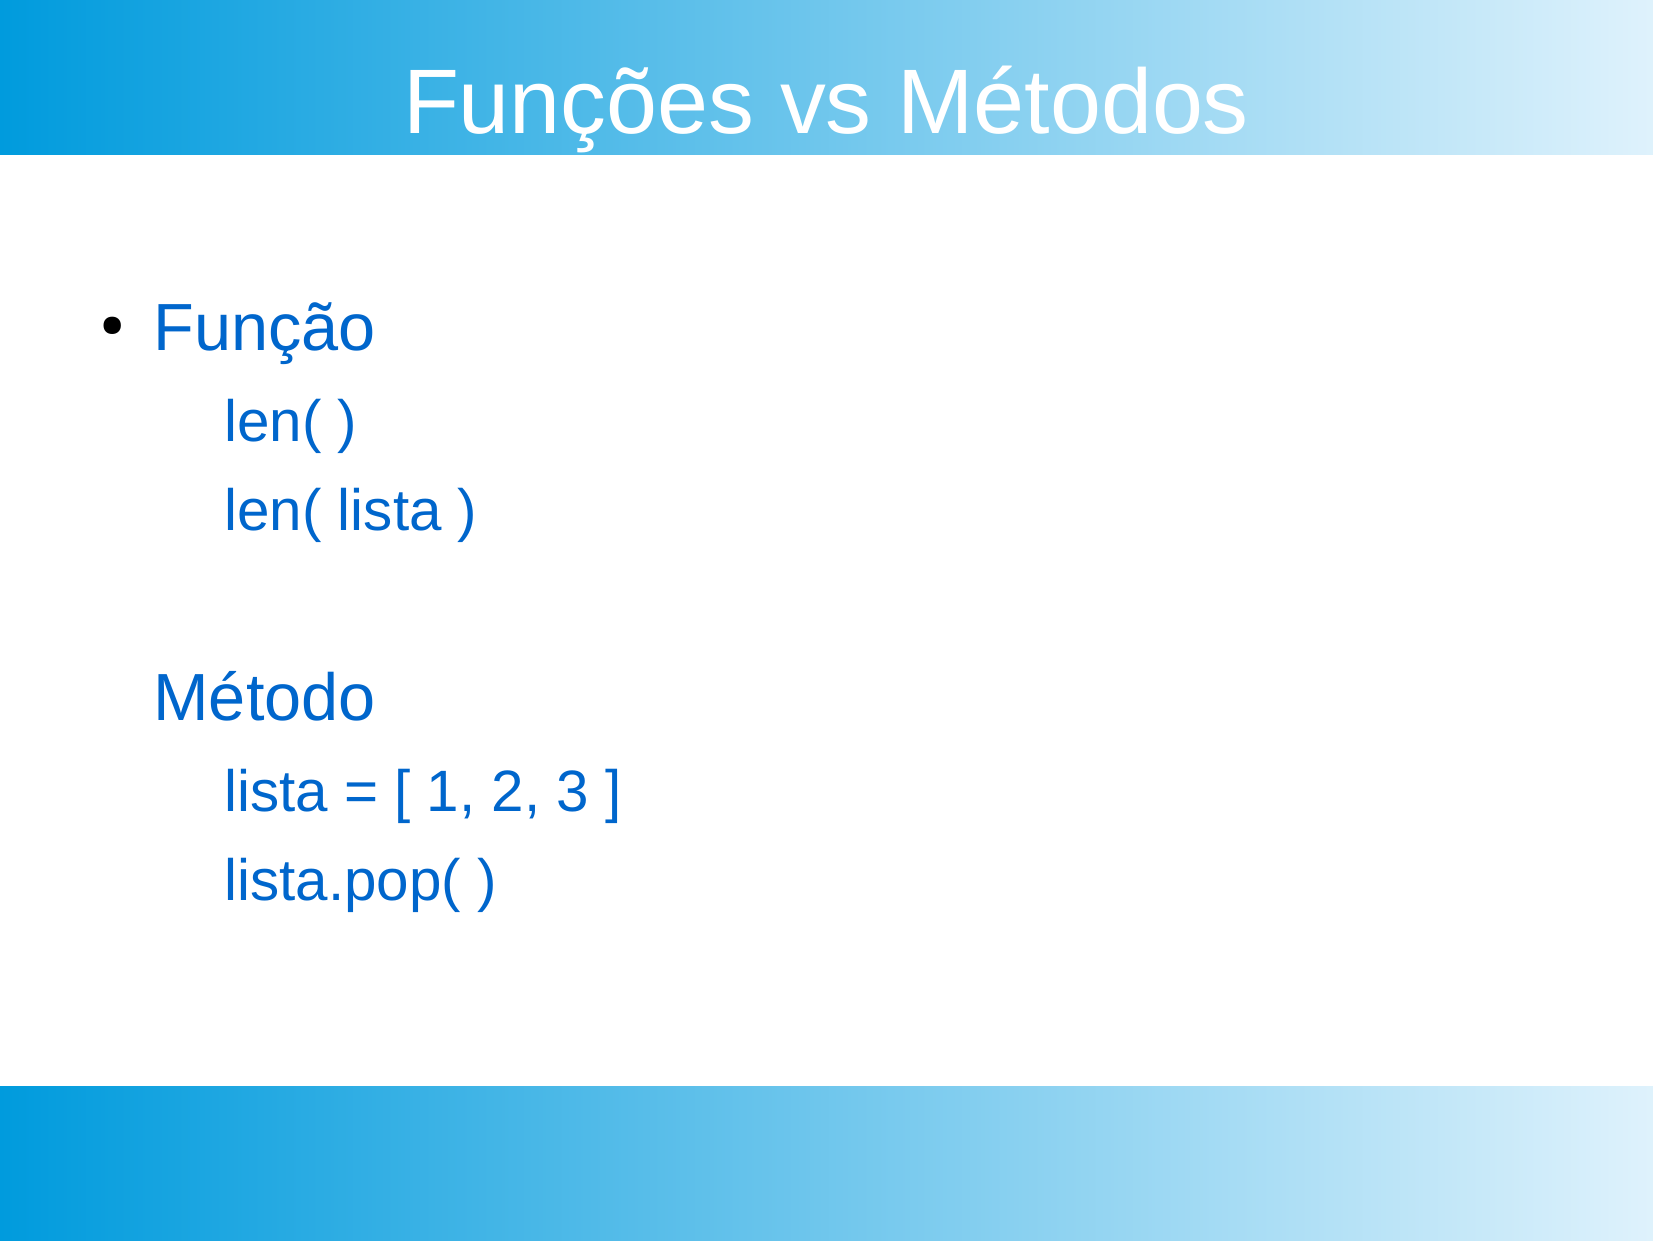

# Funções vs Métodos
Função
len( )
len( lista )
Método
lista = [ 1, 2, 3 ]
lista.pop( )